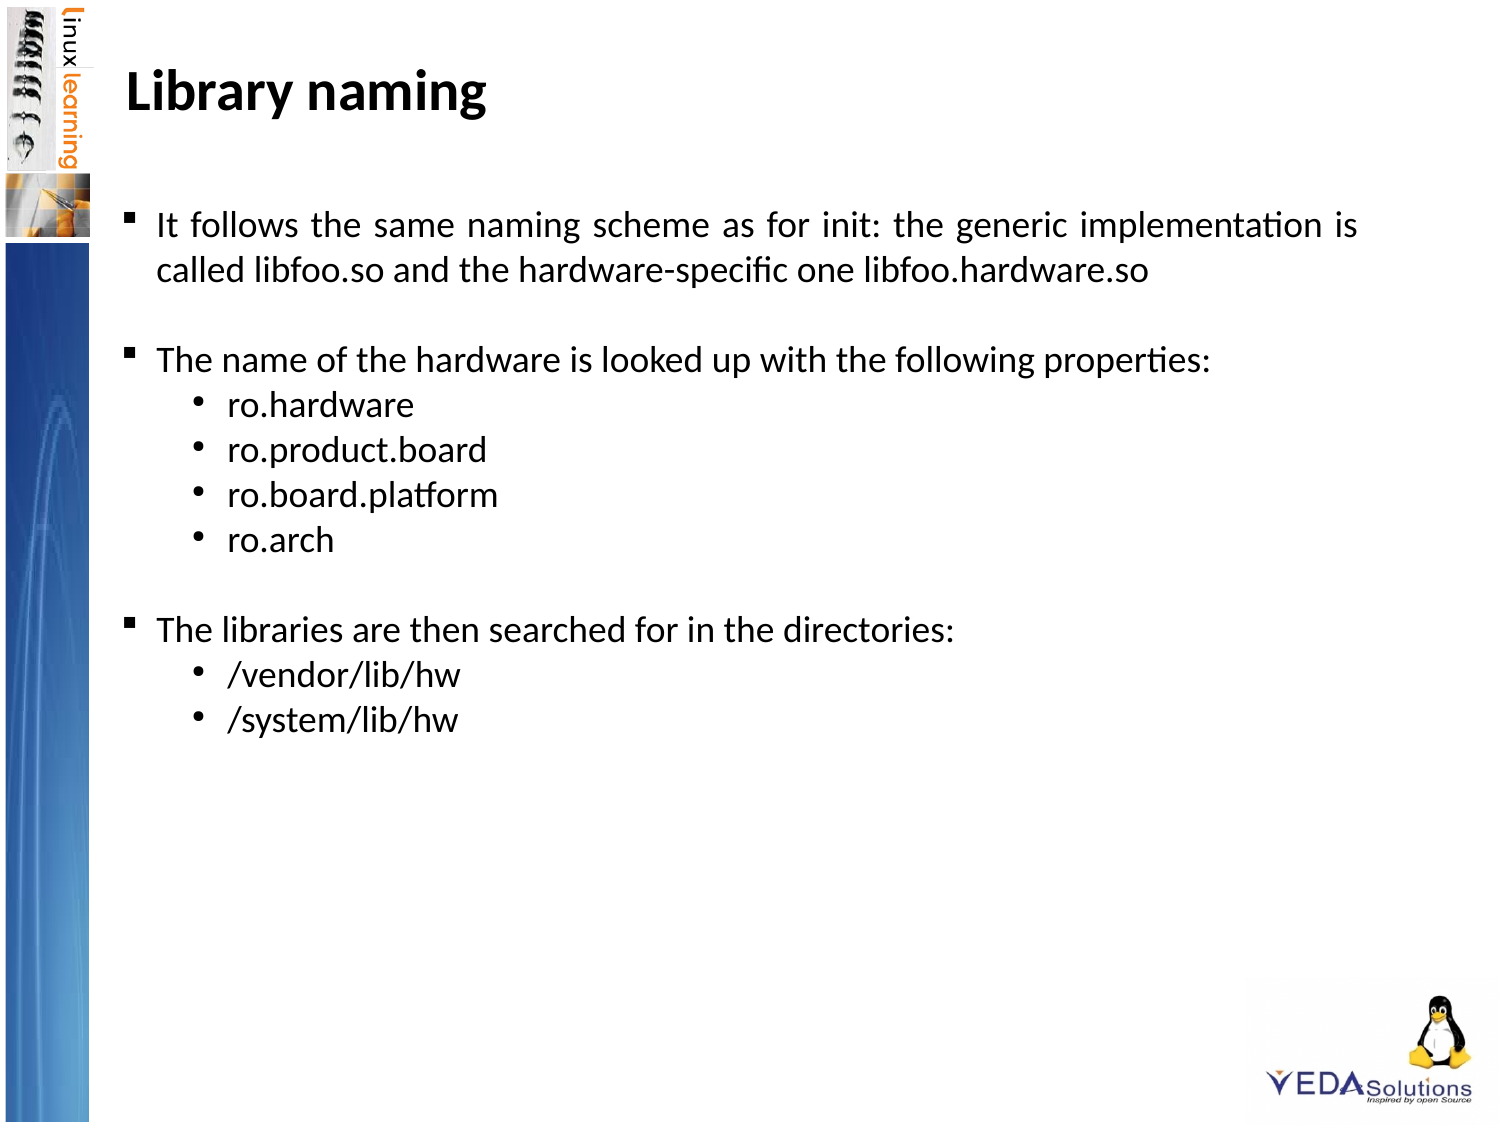

Library naming
It follows the same naming scheme as for init: the generic implementation is called libfoo.so and the hardware-specific one libfoo.hardware.so
The name of the hardware is looked up with the following properties:
ro.hardware
ro.product.board
ro.board.platform
ro.arch
The libraries are then searched for in the directories:
/vendor/lib/hw
/system/lib/hw